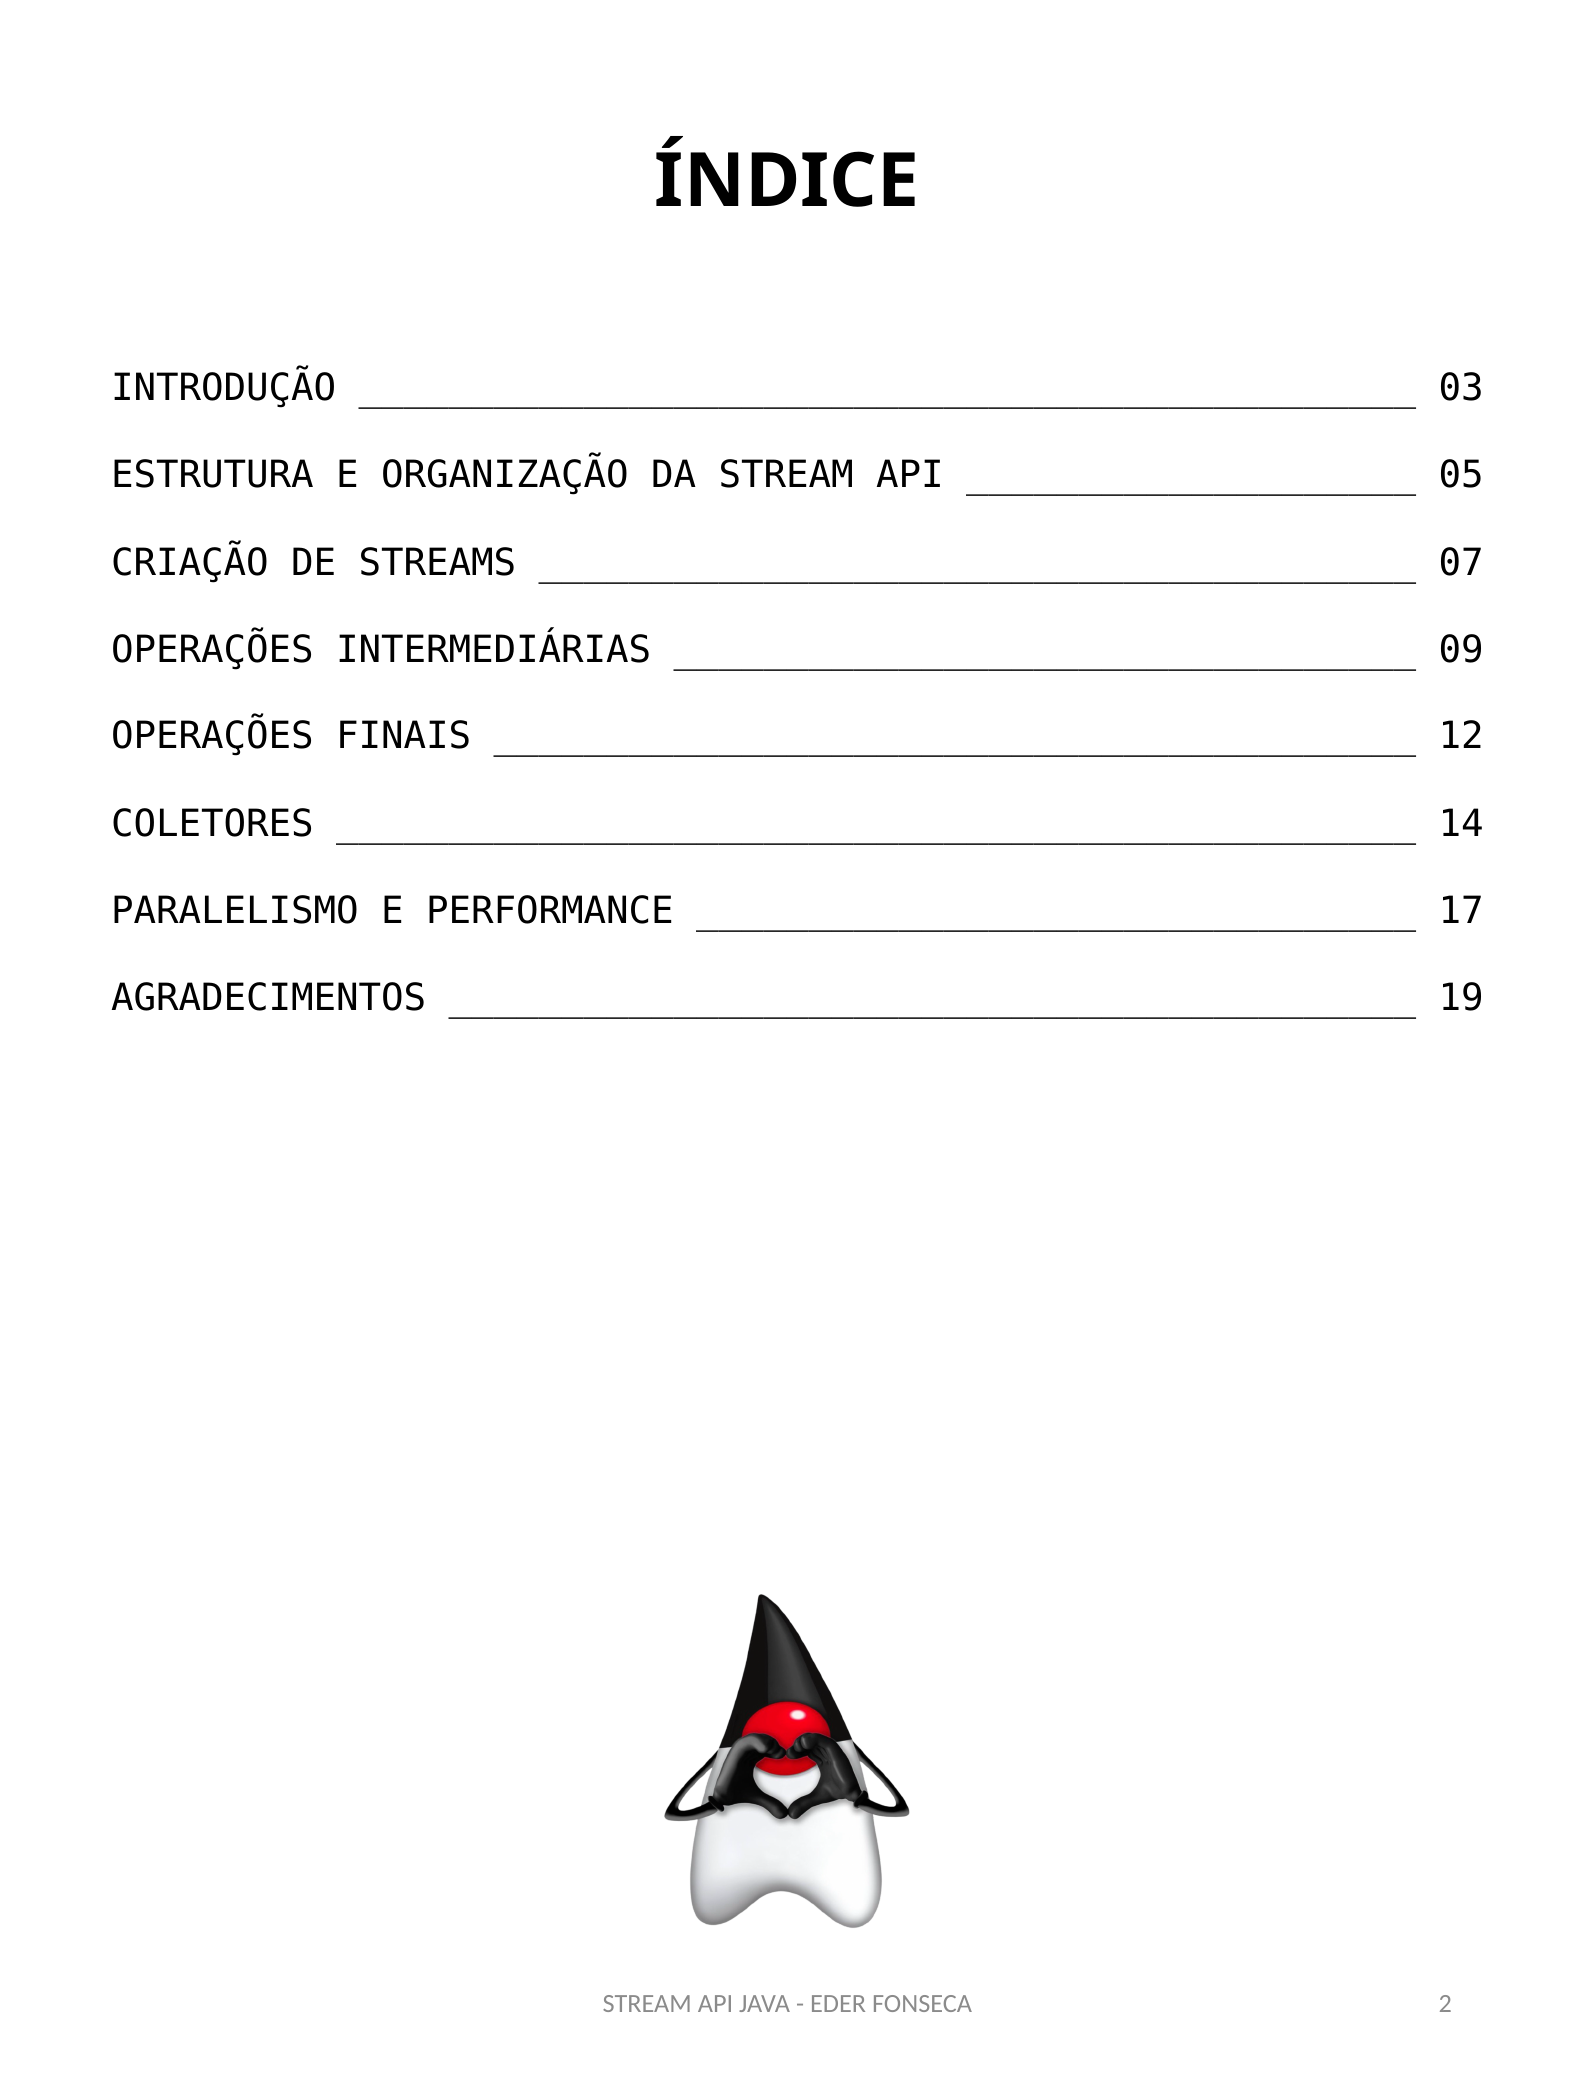

# ÍNDICE
 INTRODUÇÃO _______________________________________________ 03
 ESTRUTURA E ORGANIZAÇÃO DA STREAM API ____________________ 05
 CRIAÇÃO DE STREAMS _______________________________________ 07
 OPERAÇÕES INTERMEDIÁRIAS _________________________________ 09
 OPERAÇÕES FINAIS _________________________________________ 12
 COLETORES ________________________________________________ 14
 PARALELISMO E PERFORMANCE ________________________________ 17
 AGRADECIMENTOS ___________________________________________ 19
STREAM API JAVA - EDER FONSECA
2